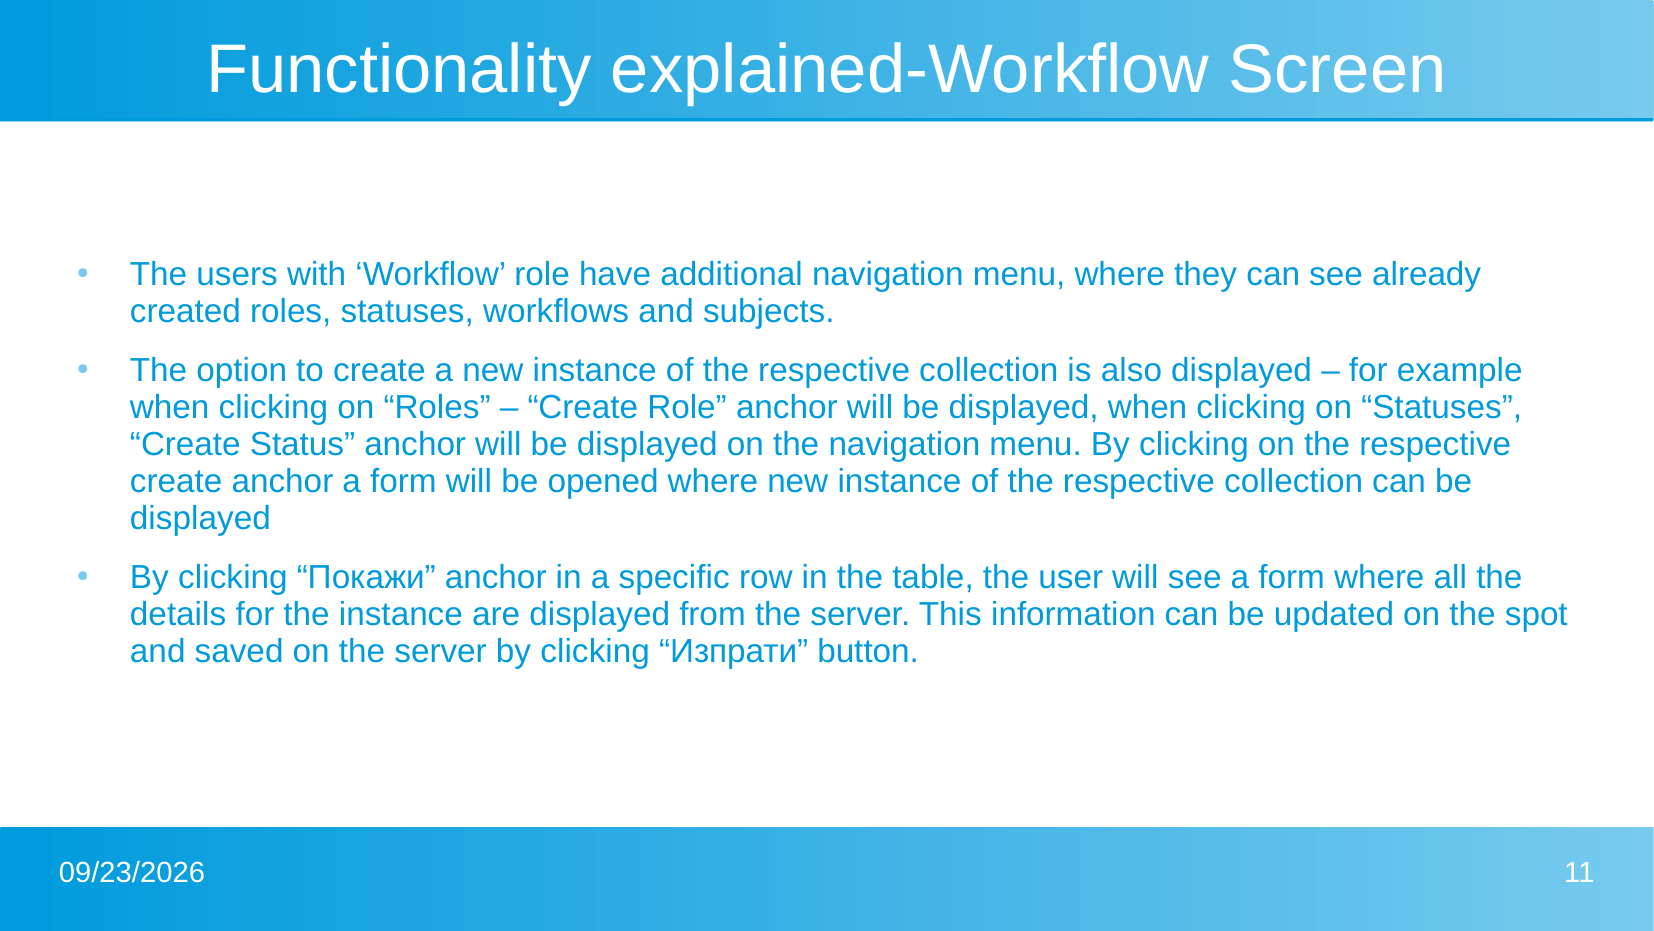

# Functionality explained-Workflow Screen
The users with ‘Workflow’ role have additional navigation menu, where they can see already created roles, statuses, workflows and subjects.
The option to create a new instance of the respective collection is also displayed – for example when clicking on “Roles” – “Create Role” anchor will be displayed, when clicking on “Statuses”, “Create Status” anchor will be displayed on the navigation menu. By clicking on the respective create anchor a form will be opened where new instance of the respective collection can be displayed
By clicking “Покажи” anchor in a specific row in the table, the user will see a form where all the details for the instance are displayed from the server. This information can be updated on the spot and saved on the server by clicking “Изпрати” button.
11